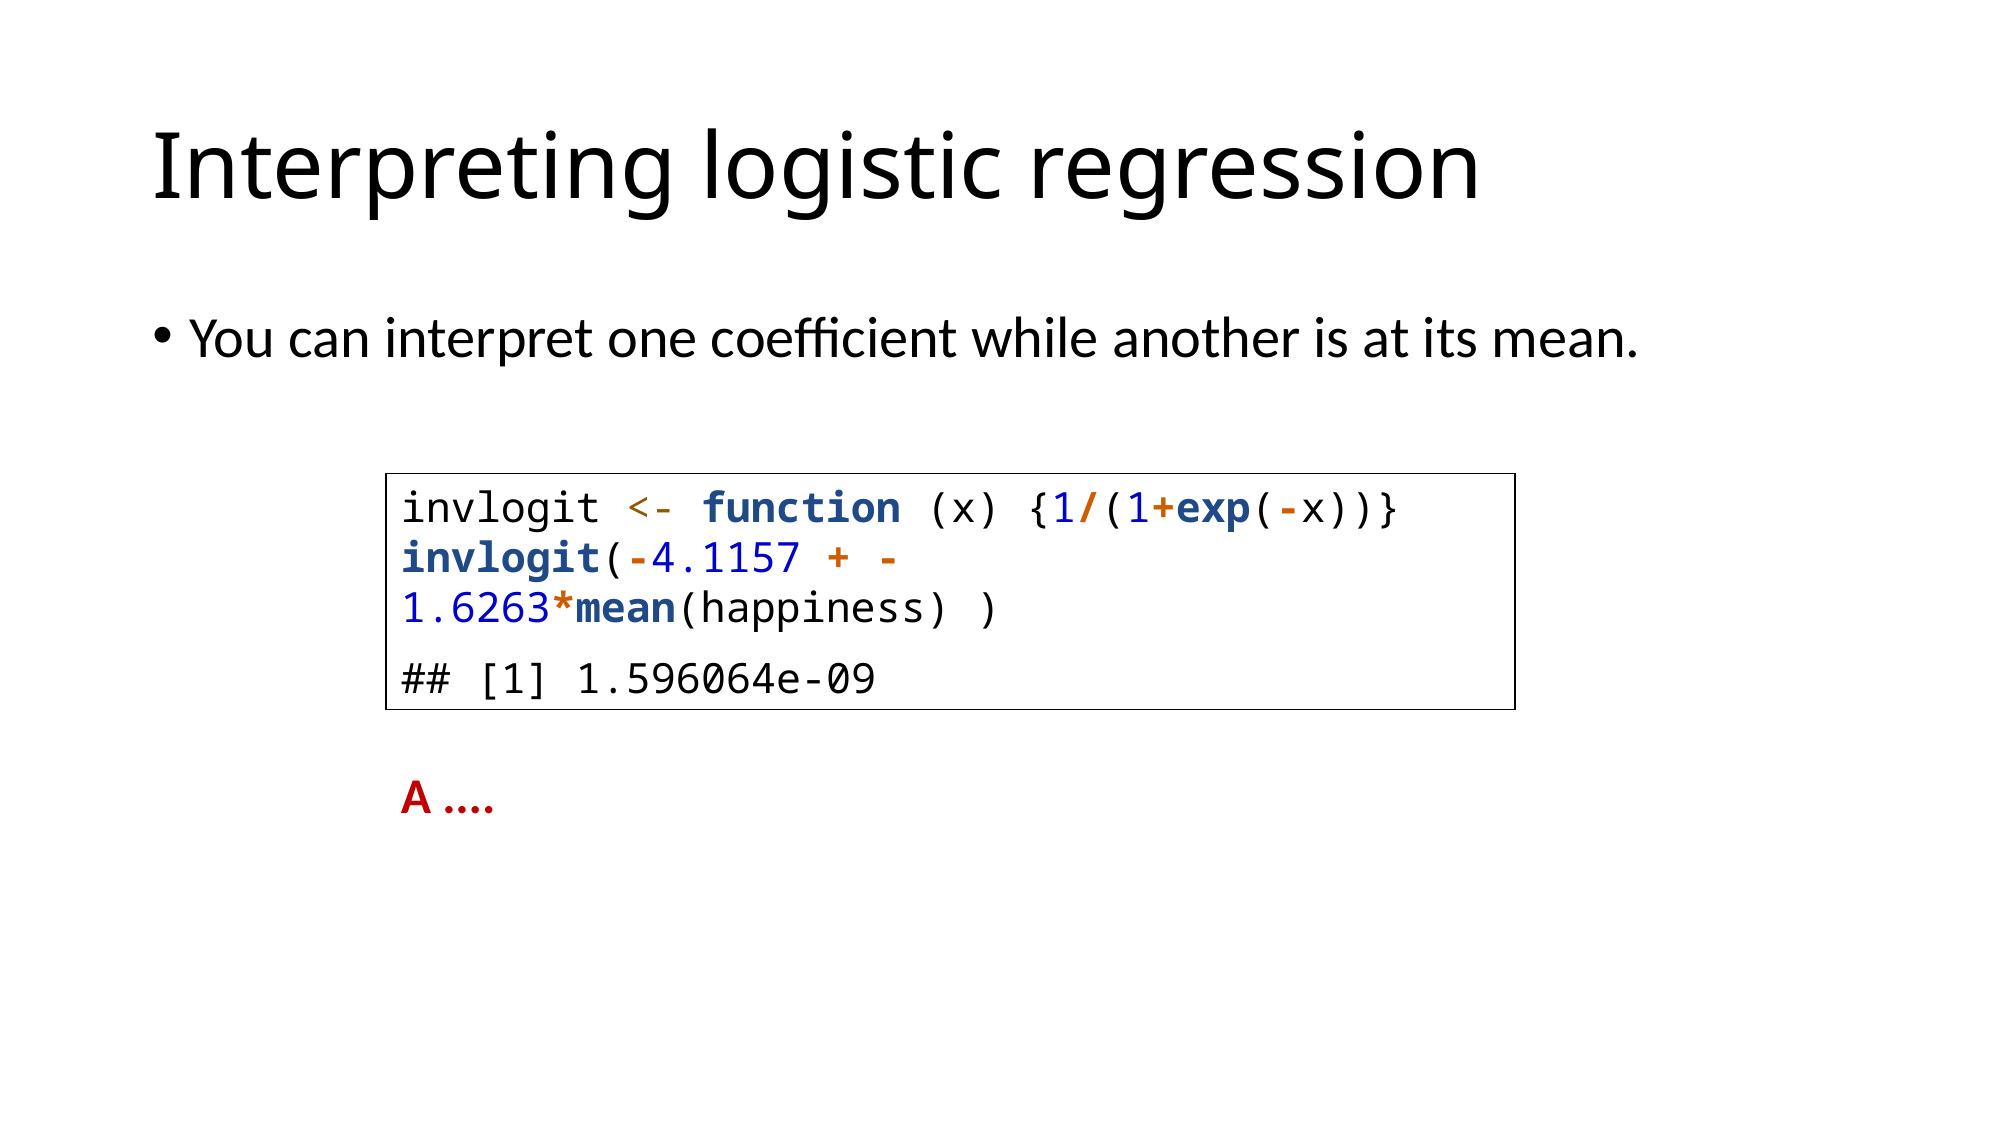

# Interpreting logistic regression
You can interpret one coefficient while another is at its mean.
invlogit <- function (x) {1/(1+exp(-x))}
invlogit(-4.1157 + -1.6263*mean(happiness) )
## [1] 1.596064e-09
A ....